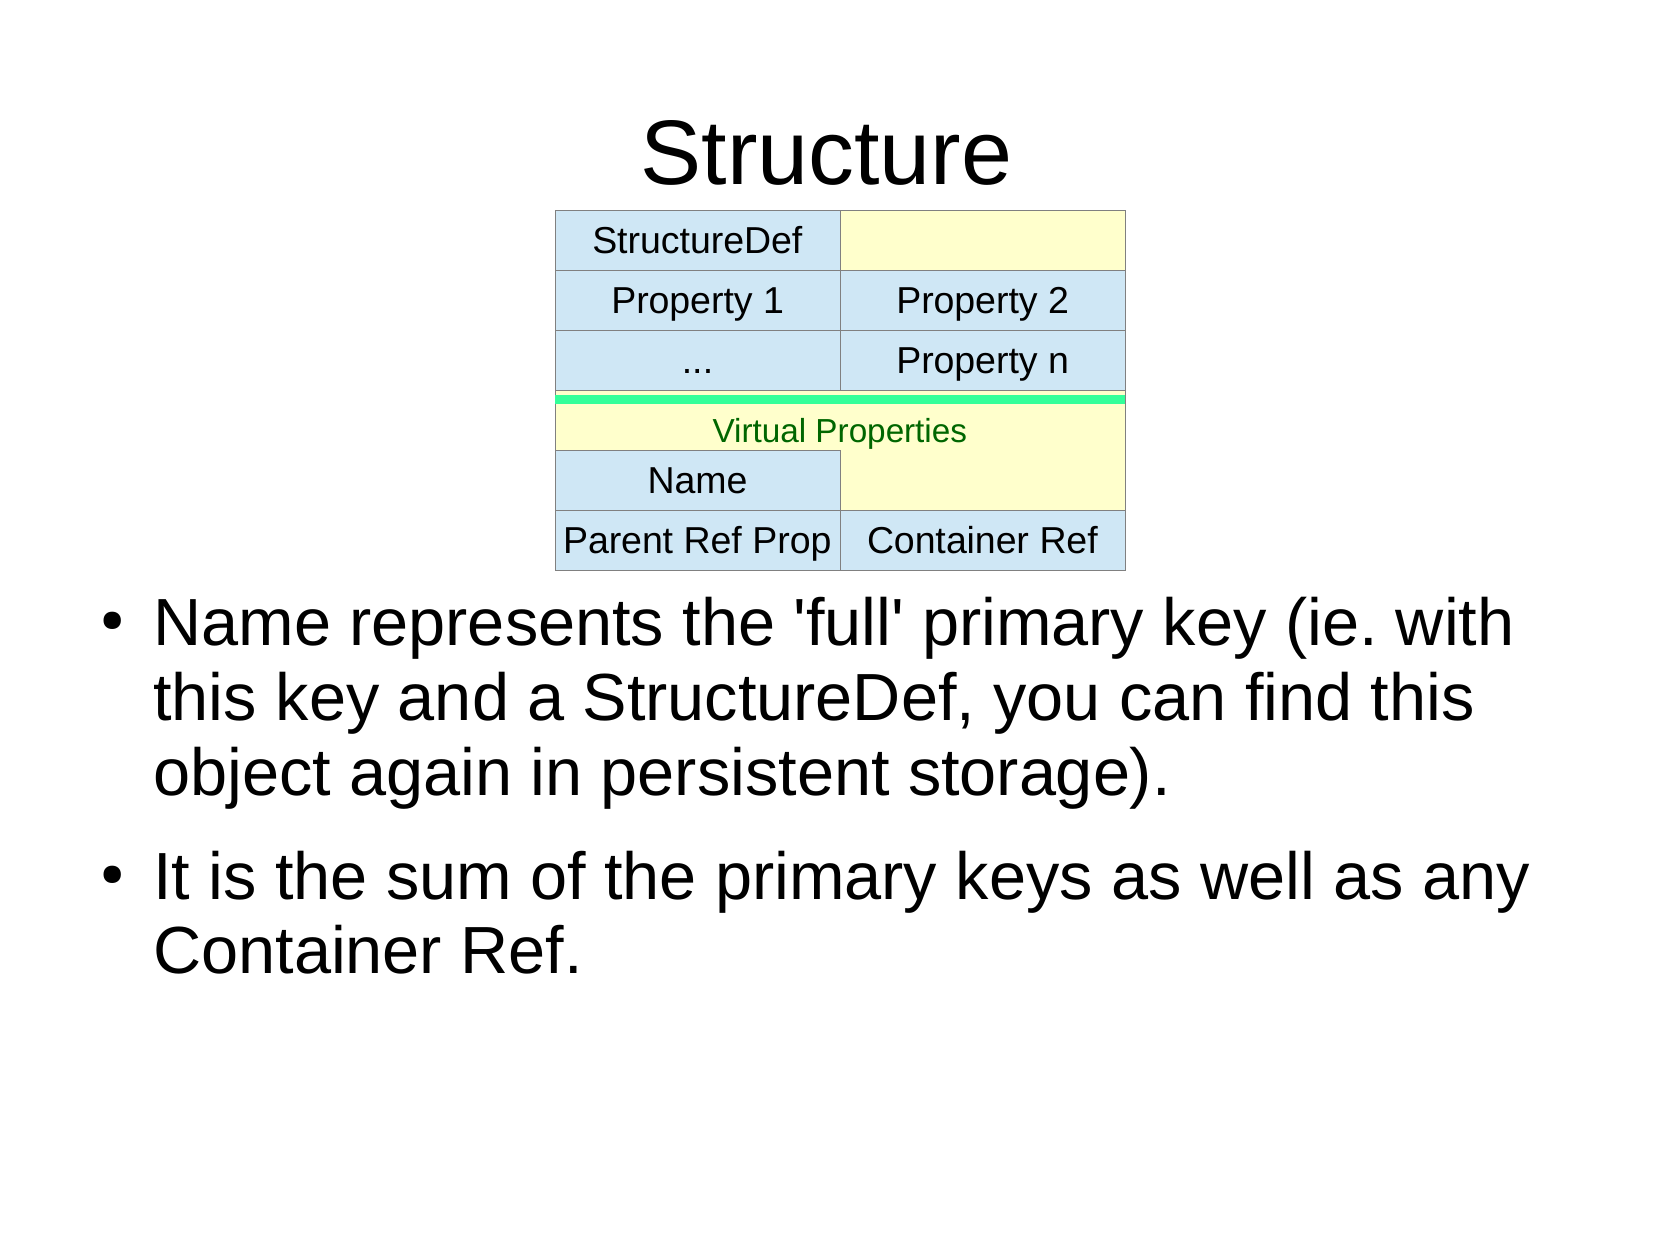

# Structure
StructureDef
Property 1
Property 2
...
Property n
Virtual Properties
Name
Parent Ref Prop
Container Ref
Name represents the 'full' primary key (ie. with this key and a StructureDef, you can find this object again in persistent storage).
It is the sum of the primary keys as well as any Container Ref.